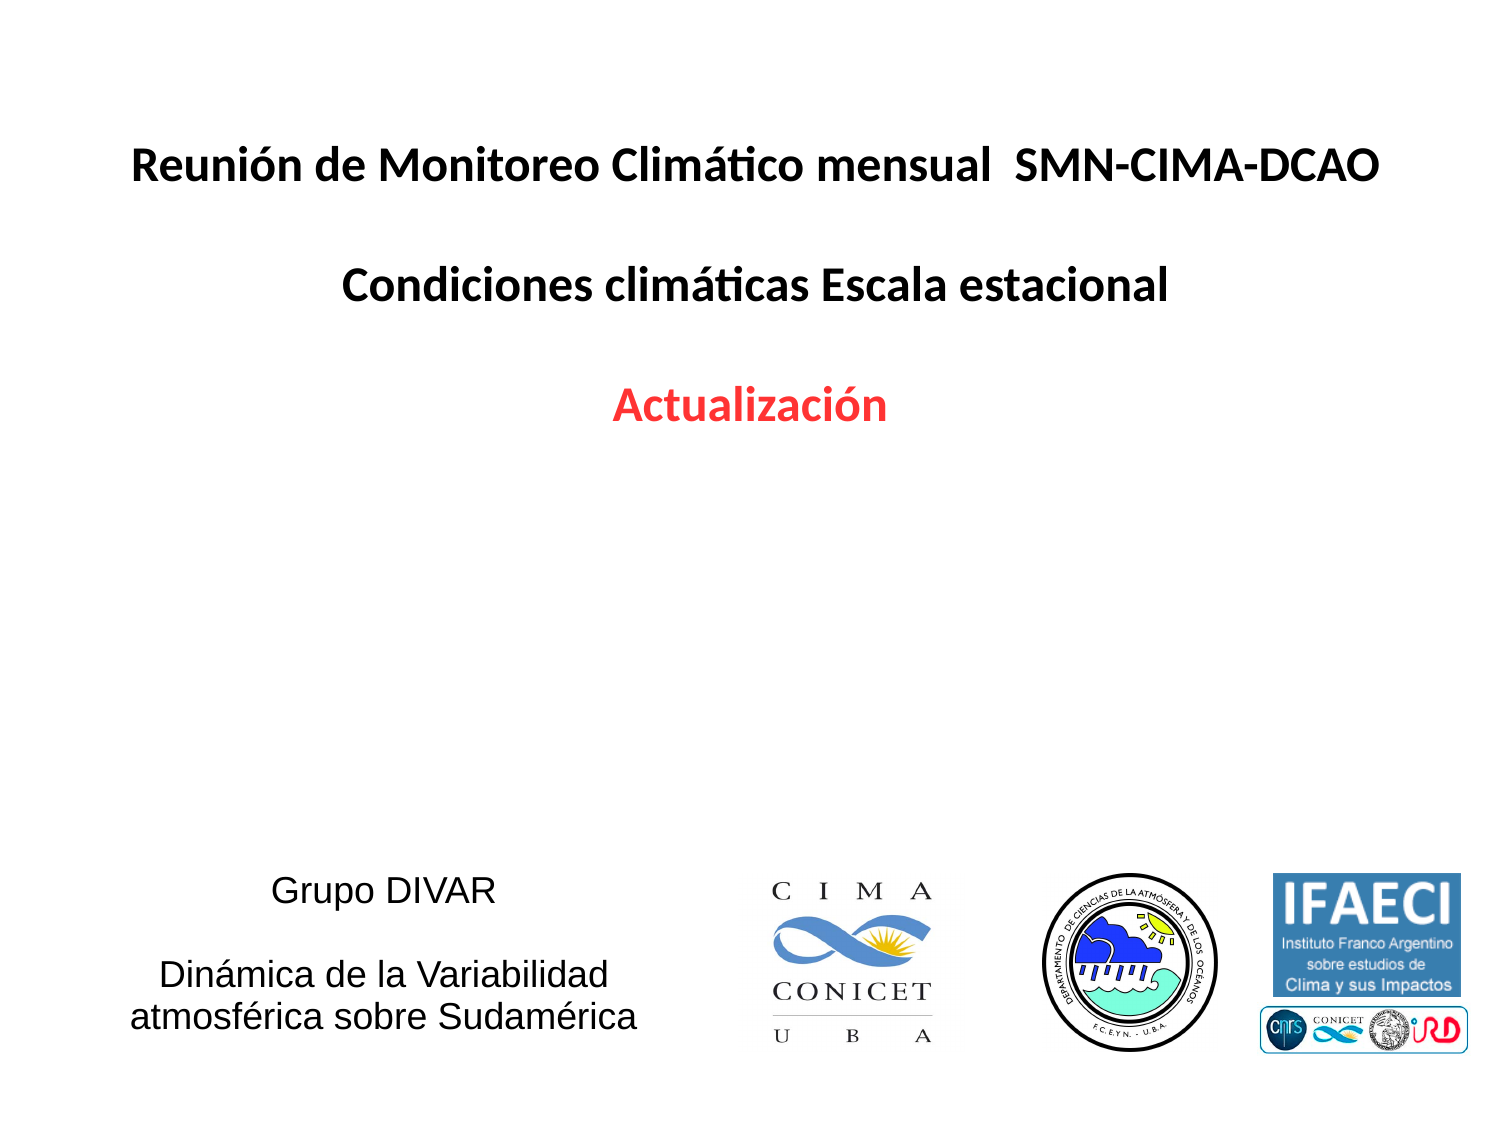

Reunión de Monitoreo Climático mensual SMN-CIMA-DCAO
Condiciones climáticas Escala estacional
Actualización
Grupo DIVAR
Dinámica de la Variabilidad atmosférica sobre Sudamérica